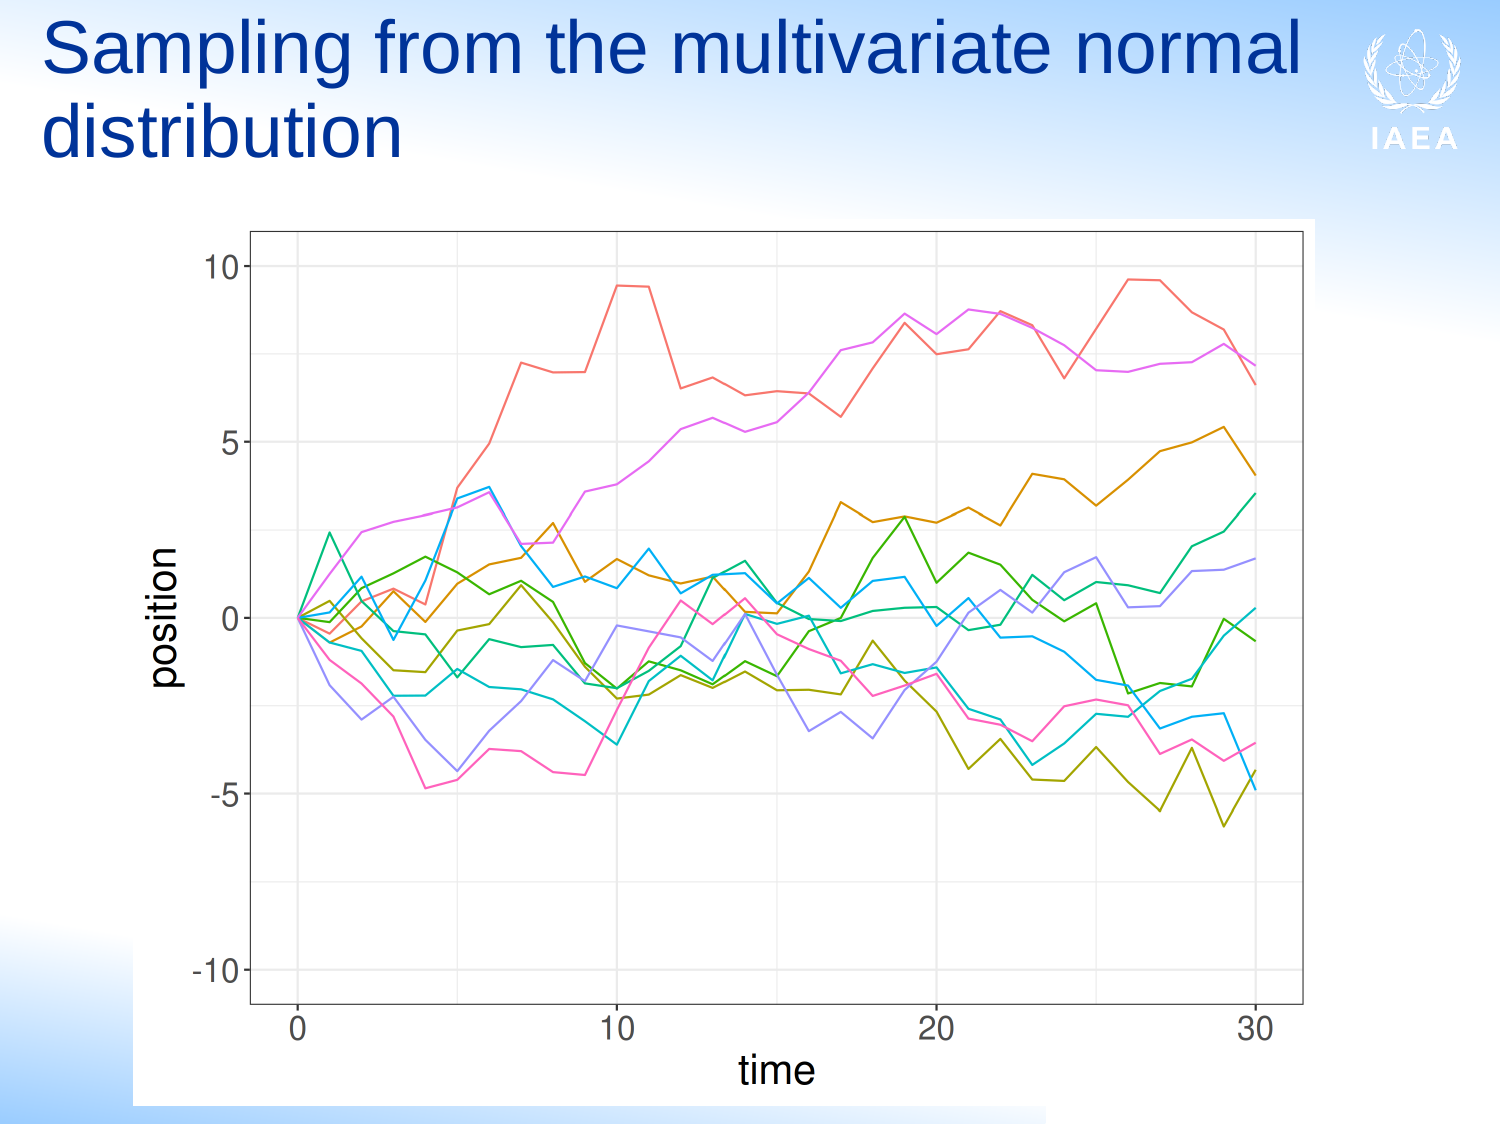

# Sampling from the multivariate normal distribution